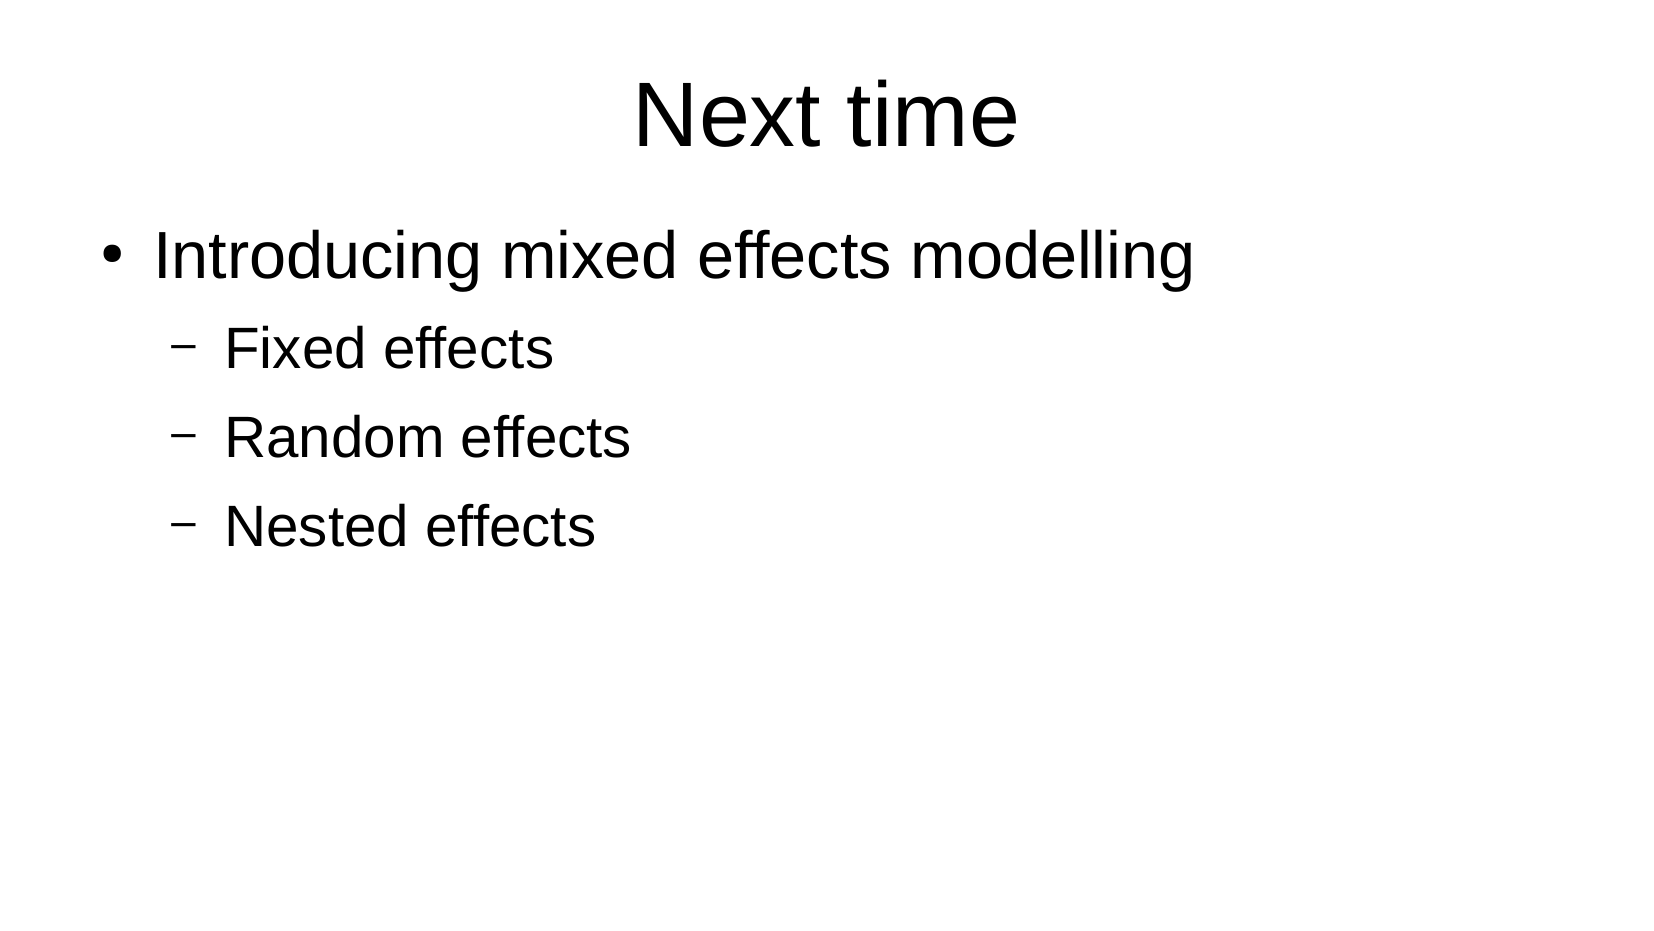

# Next time
Introducing mixed effects modelling
Fixed effects
Random effects
Nested effects